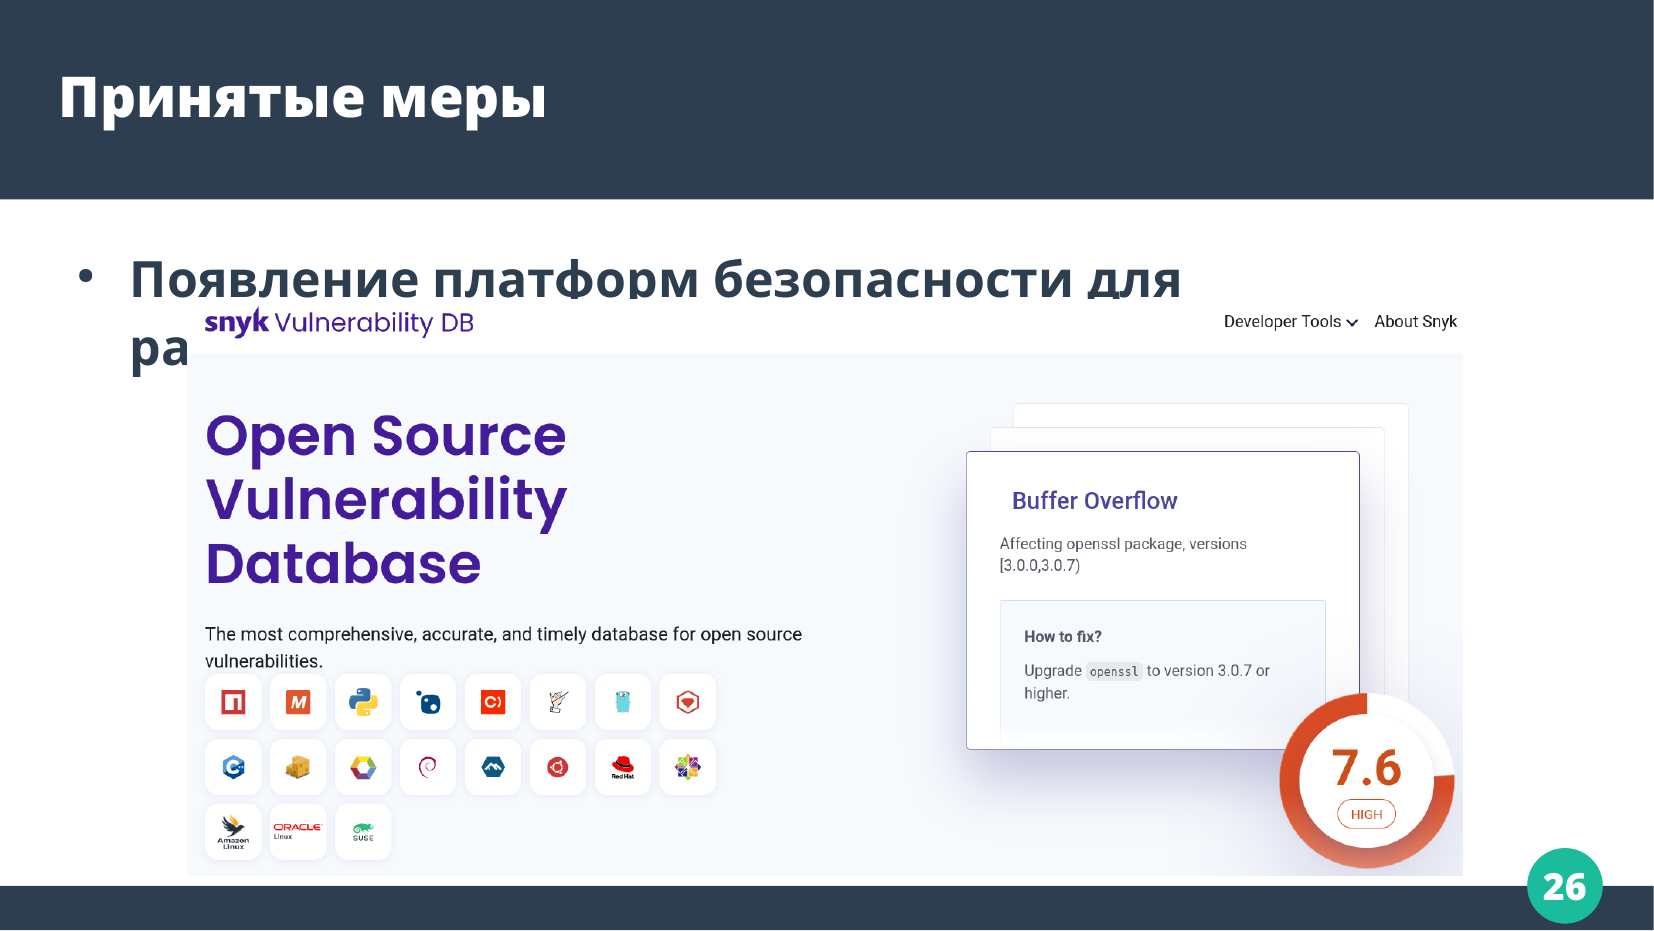

# Принятые меры
Появление платформ безопасности для разработчиков